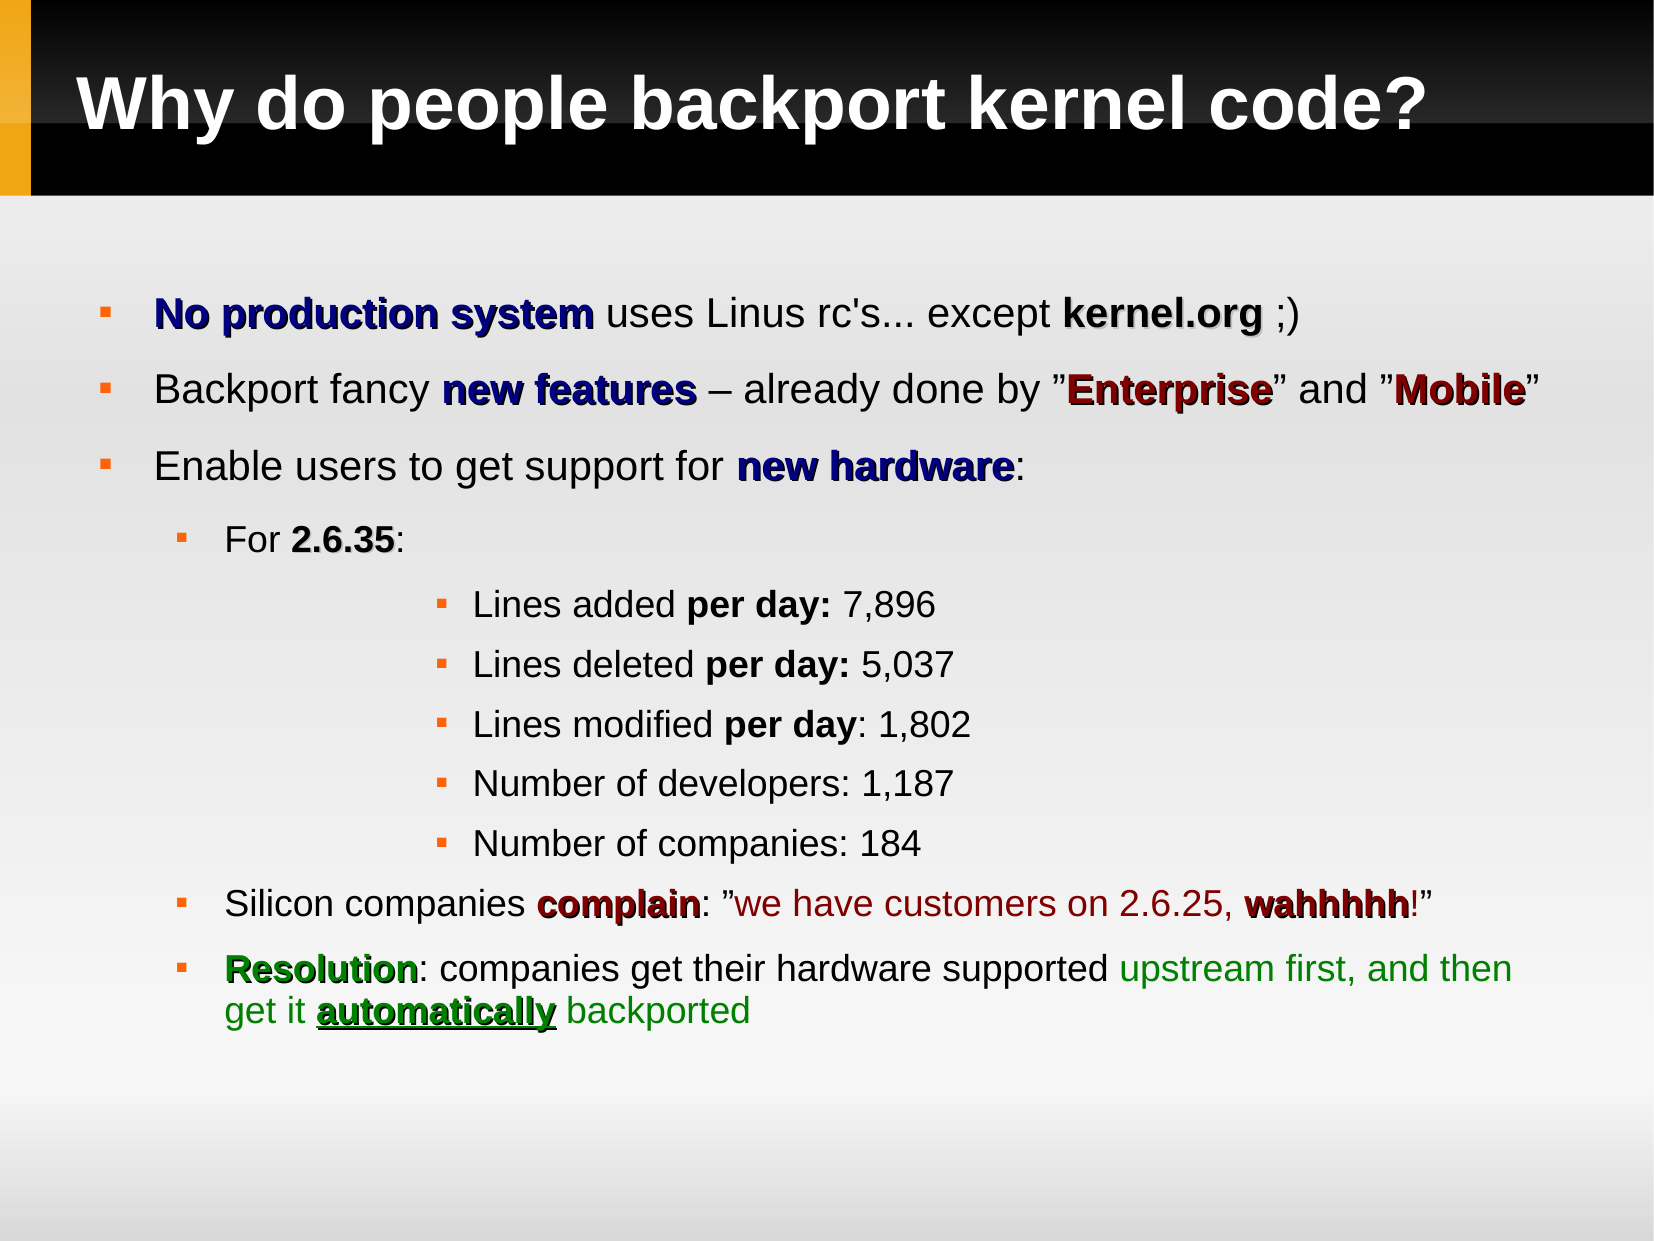

# Why do people backport kernel code?
No production system uses Linus rc's... except kernel.org ;)
Backport fancy new features – already done by ”Enterprise” and ”Mobile”
Enable users to get support for new hardware:
For 2.6.35:
Lines added per day: 7,896
Lines deleted per day: 5,037
Lines modified per day: 1,802
Number of developers: 1,187
Number of companies: 184
Silicon companies complain: ”we have customers on 2.6.25, wahhhhh!”
Resolution: companies get their hardware supported upstream first, and then get it automatically backported